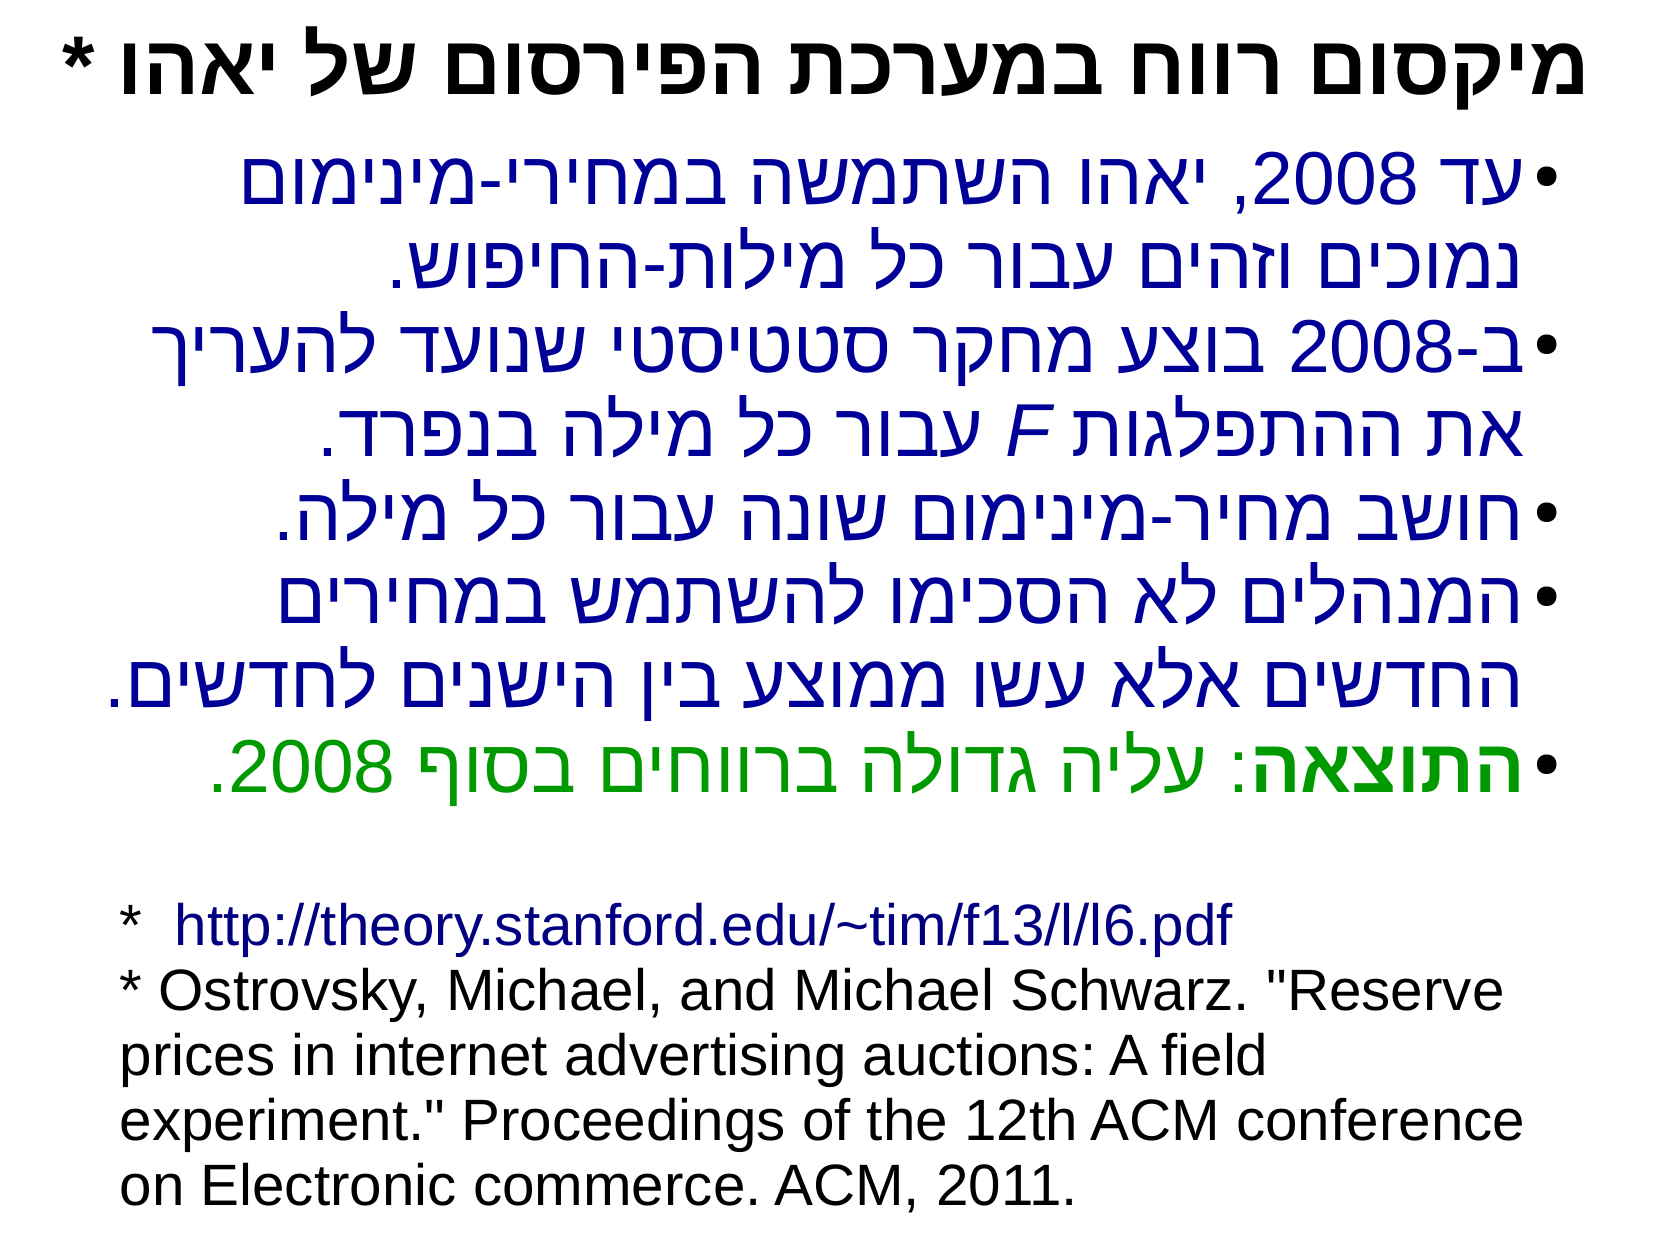

# מיקסום רווח במערכת הפירסום של יאהו *
עד 2008, יאהו השתמשה במחירי-מינימום נמוכים וזהים עבור כל מילות-החיפוש.
ב-2008 בוצע מחקר סטטיסטי שנועד להעריך את ההתפלגות F עבור כל מילה בנפרד.
חושב מחיר-מינימום שונה עבור כל מילה.
המנהלים לא הסכימו להשתמש במחירים החדשים אלא עשו ממוצע בין הישנים לחדשים.
התוצאה: עליה גדולה ברווחים בסוף 2008.
* http://theory.stanford.edu/~tim/f13/l/l6.pdf
* Ostrovsky, Michael, and Michael Schwarz. "Reserve prices in internet advertising auctions: A field experiment." Proceedings of the 12th ACM conference on Electronic commerce. ACM, 2011.